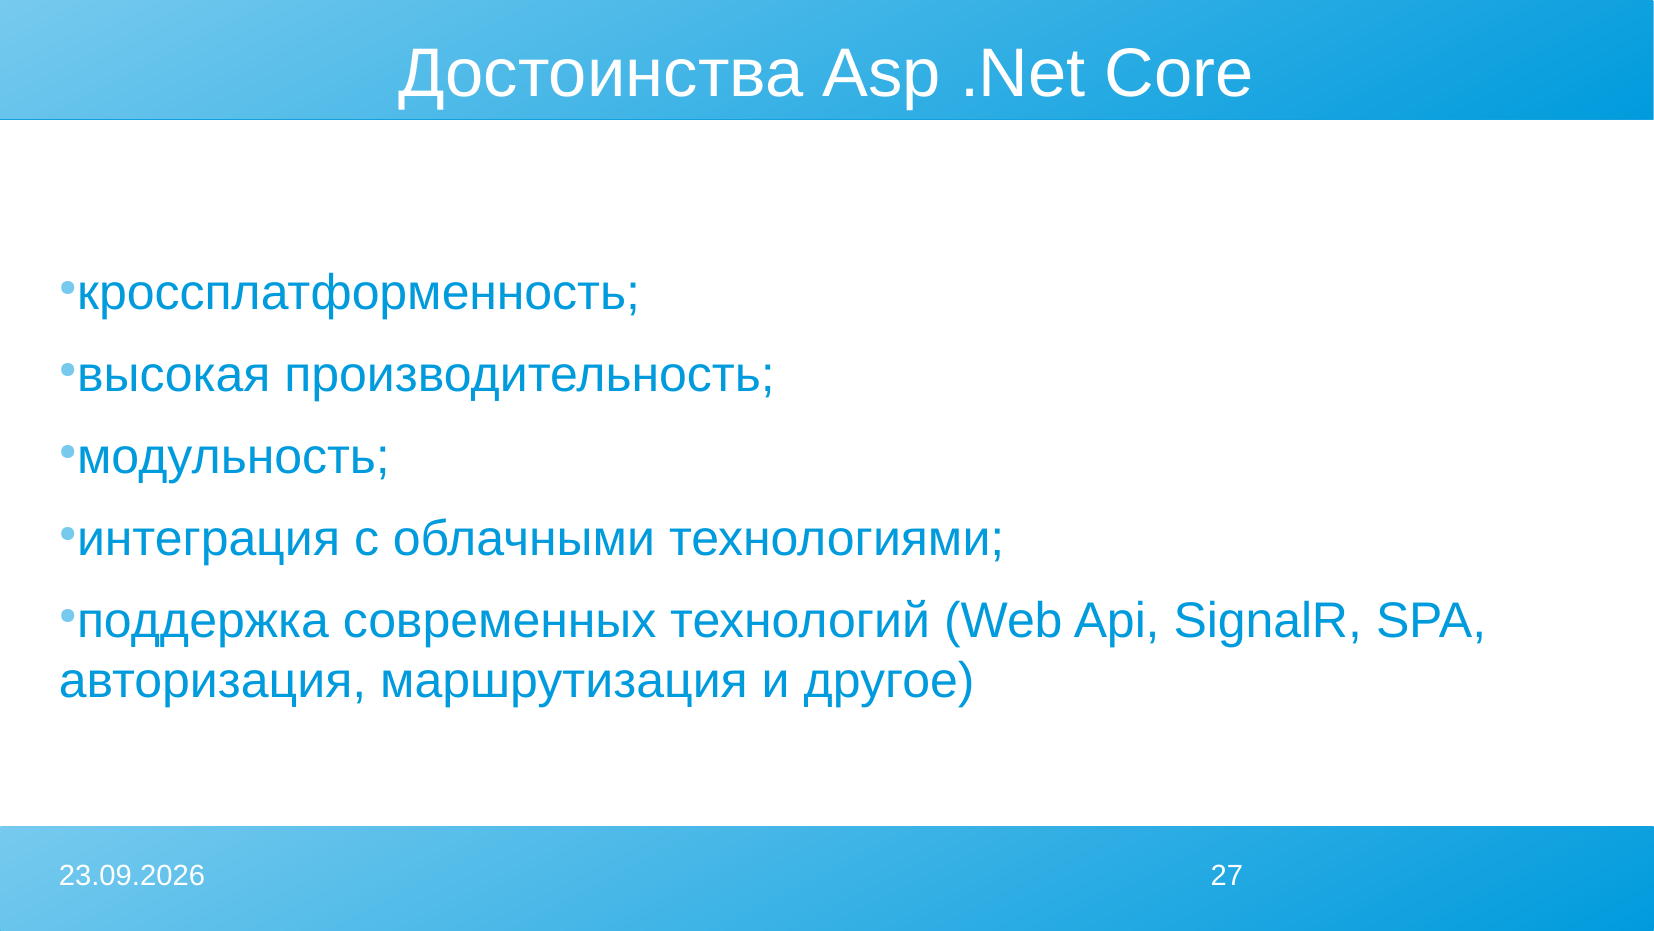

# Достоинства Asp .Net Core
кроссплатформенность;
высокая производительность;
модульность;
интеграция с облачными технологиями;
поддержка современных технологий (Web Api, SignalR, SPA, авторизация, маршрутизация и другое)